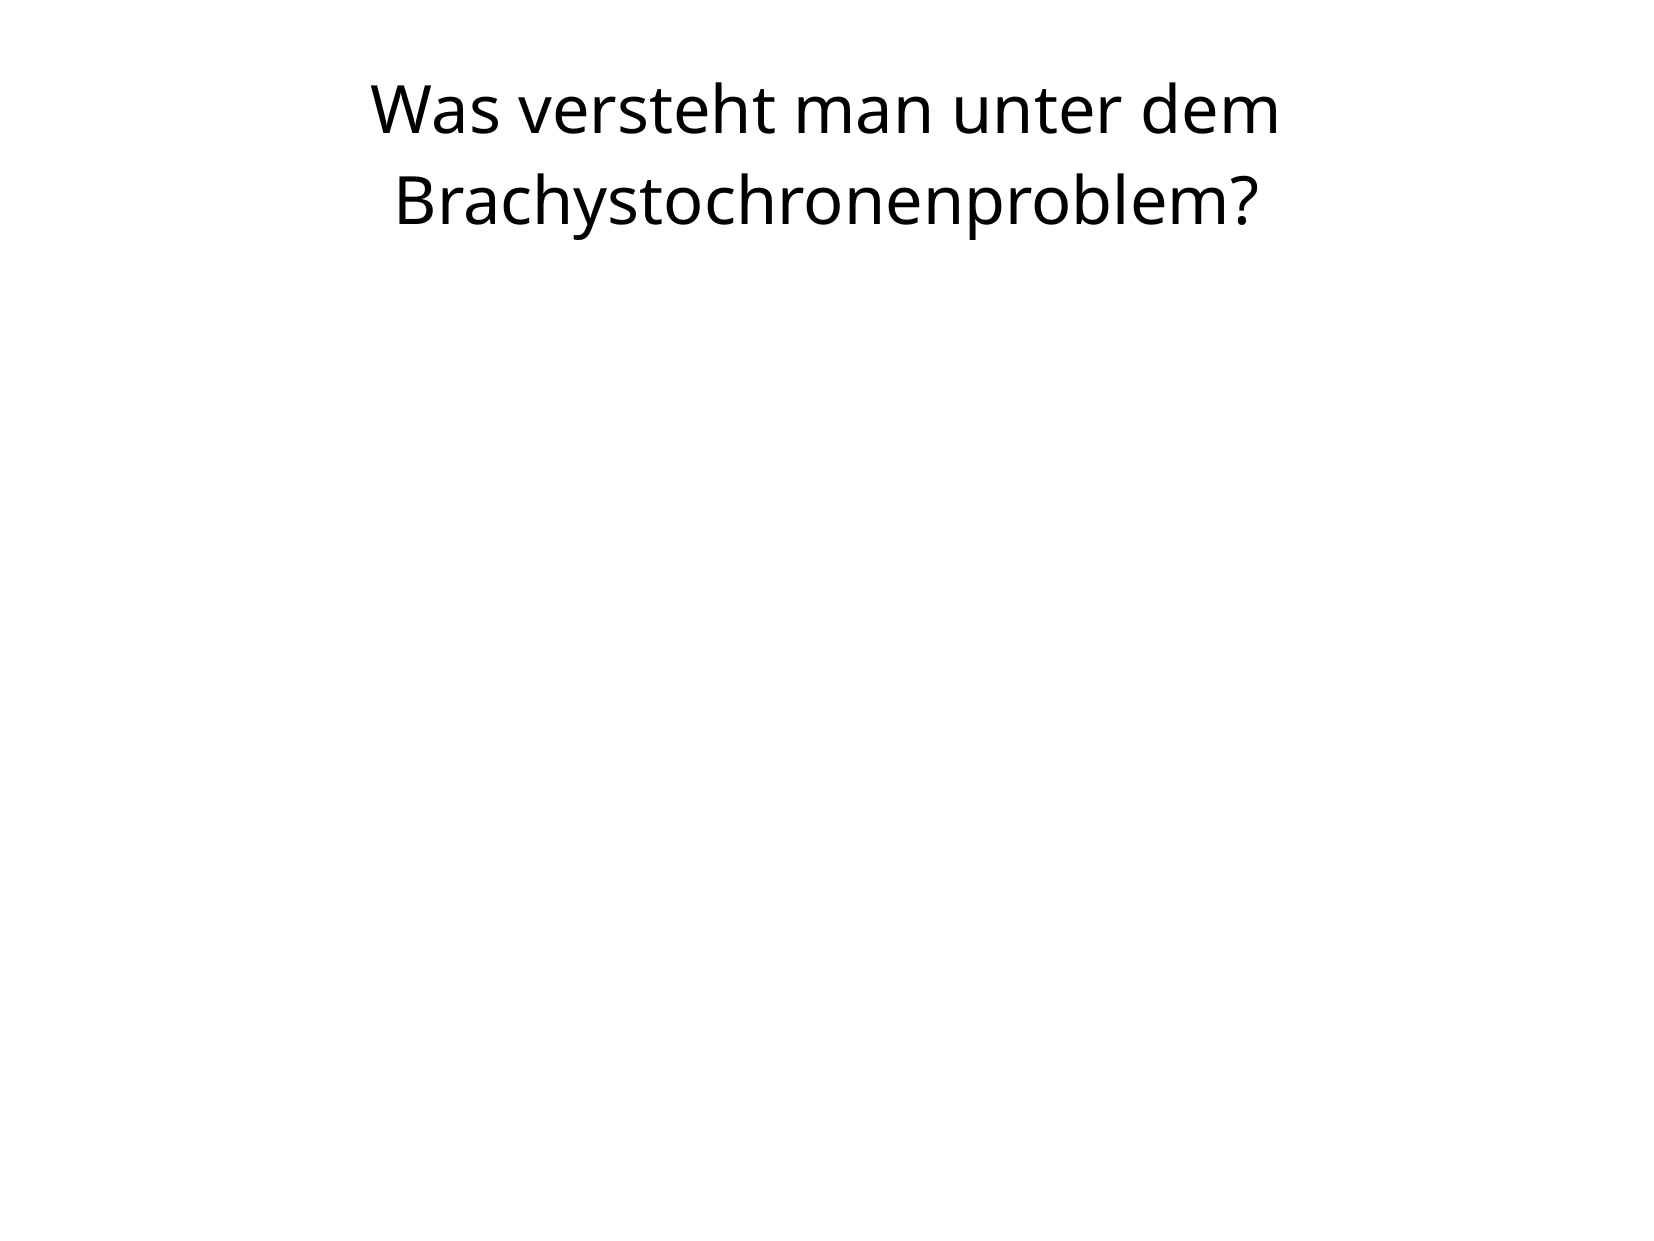

# Was versteht man unter dem Brachystochronenproblem?